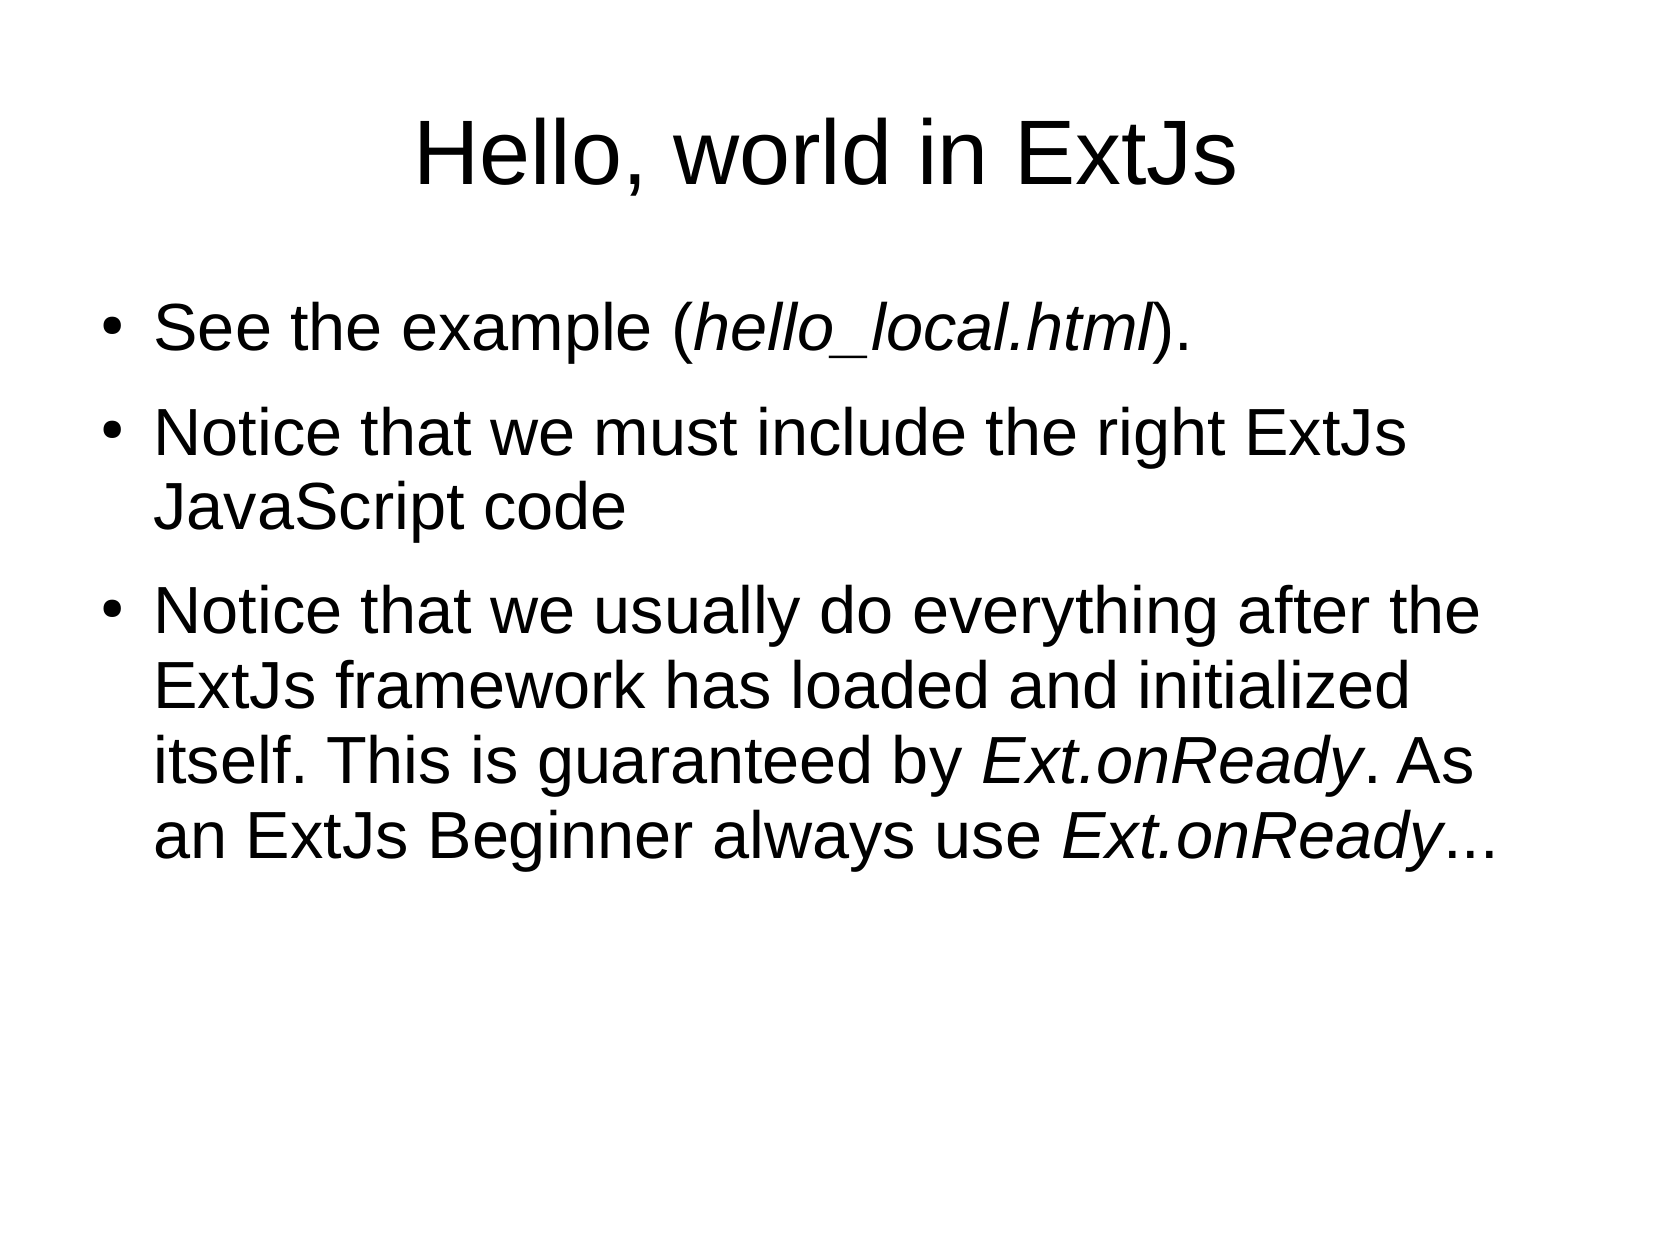

# Hello, world in ExtJs
See the example (hello_local.html).
Notice that we must include the right ExtJs JavaScript code
Notice that we usually do everything after the ExtJs framework has loaded and initialized itself. This is guaranteed by Ext.onReady. As an ExtJs Beginner always use Ext.onReady...